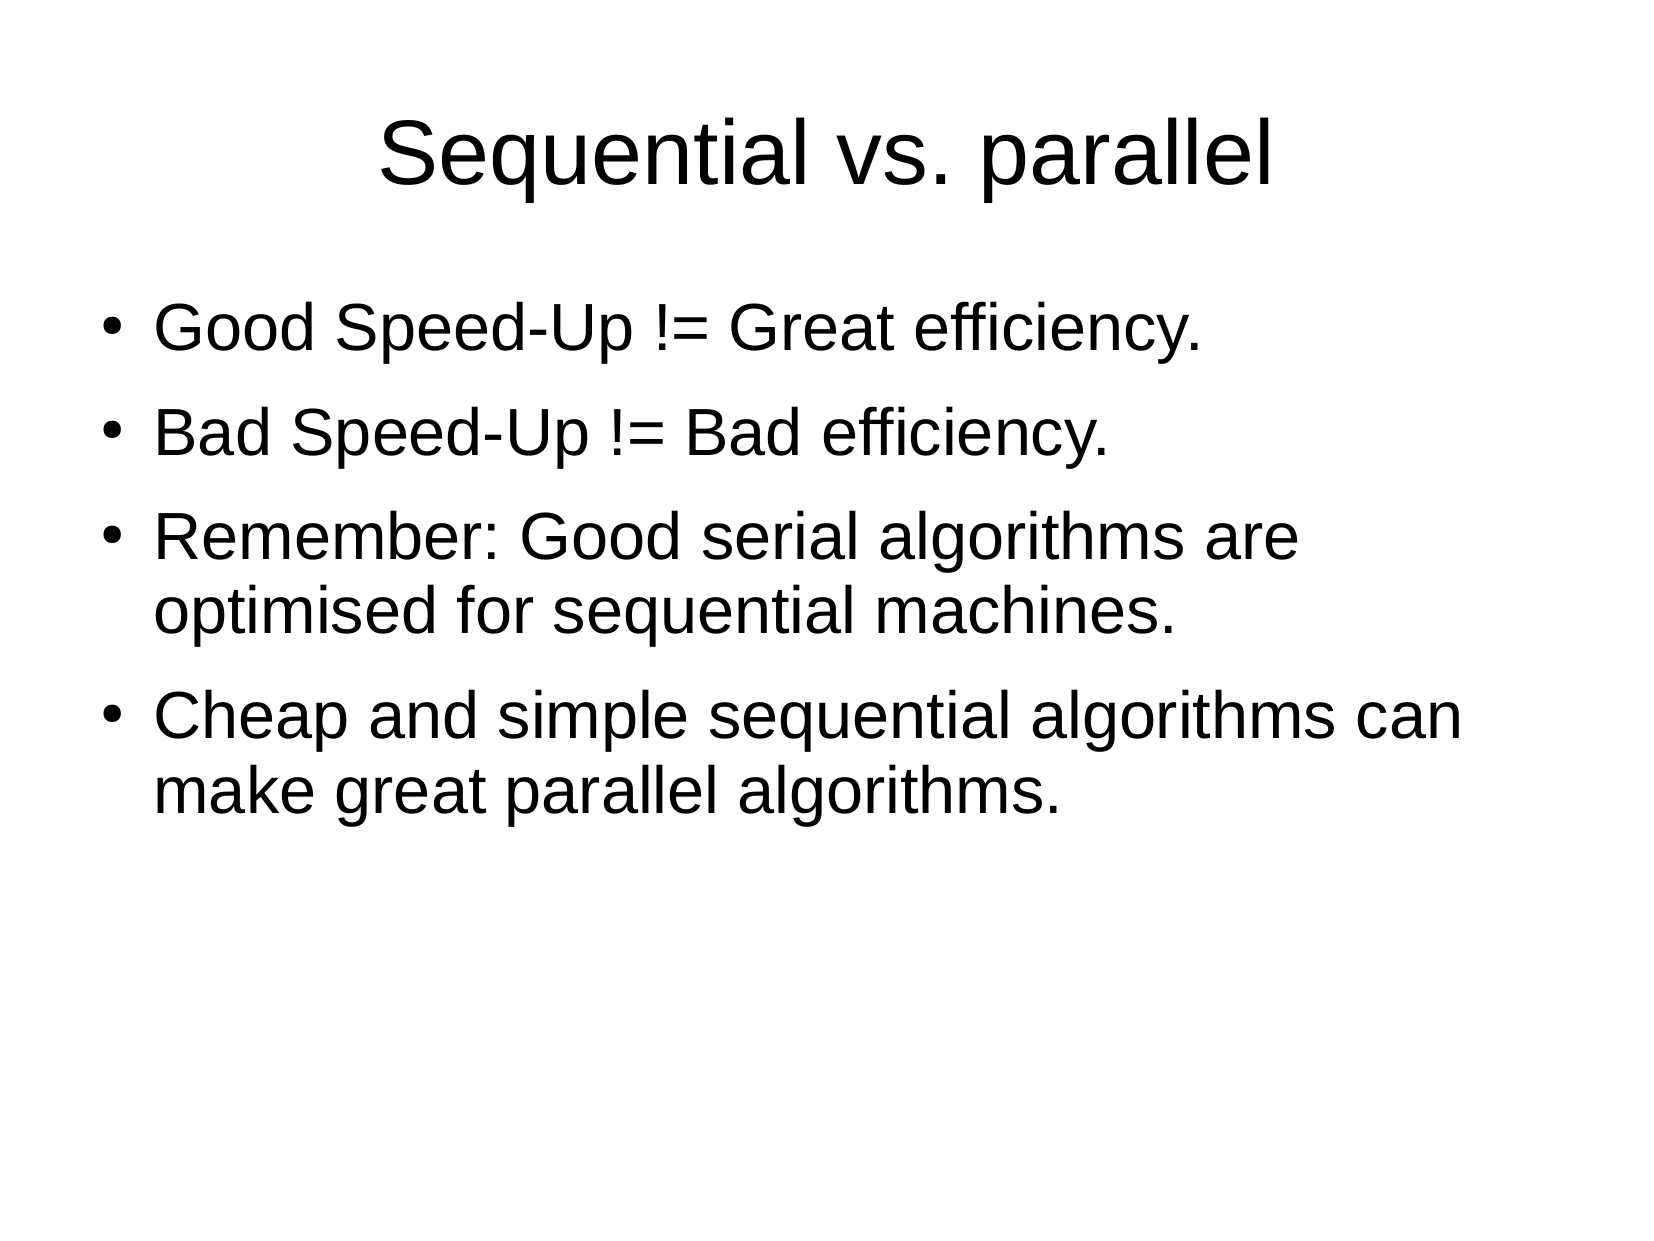

# Sequential vs. parallel
Good Speed-Up != Great efficiency.
Bad Speed-Up != Bad efficiency.
Remember: Good serial algorithms are optimised for sequential machines.
Cheap and simple sequential algorithms can make great parallel algorithms.